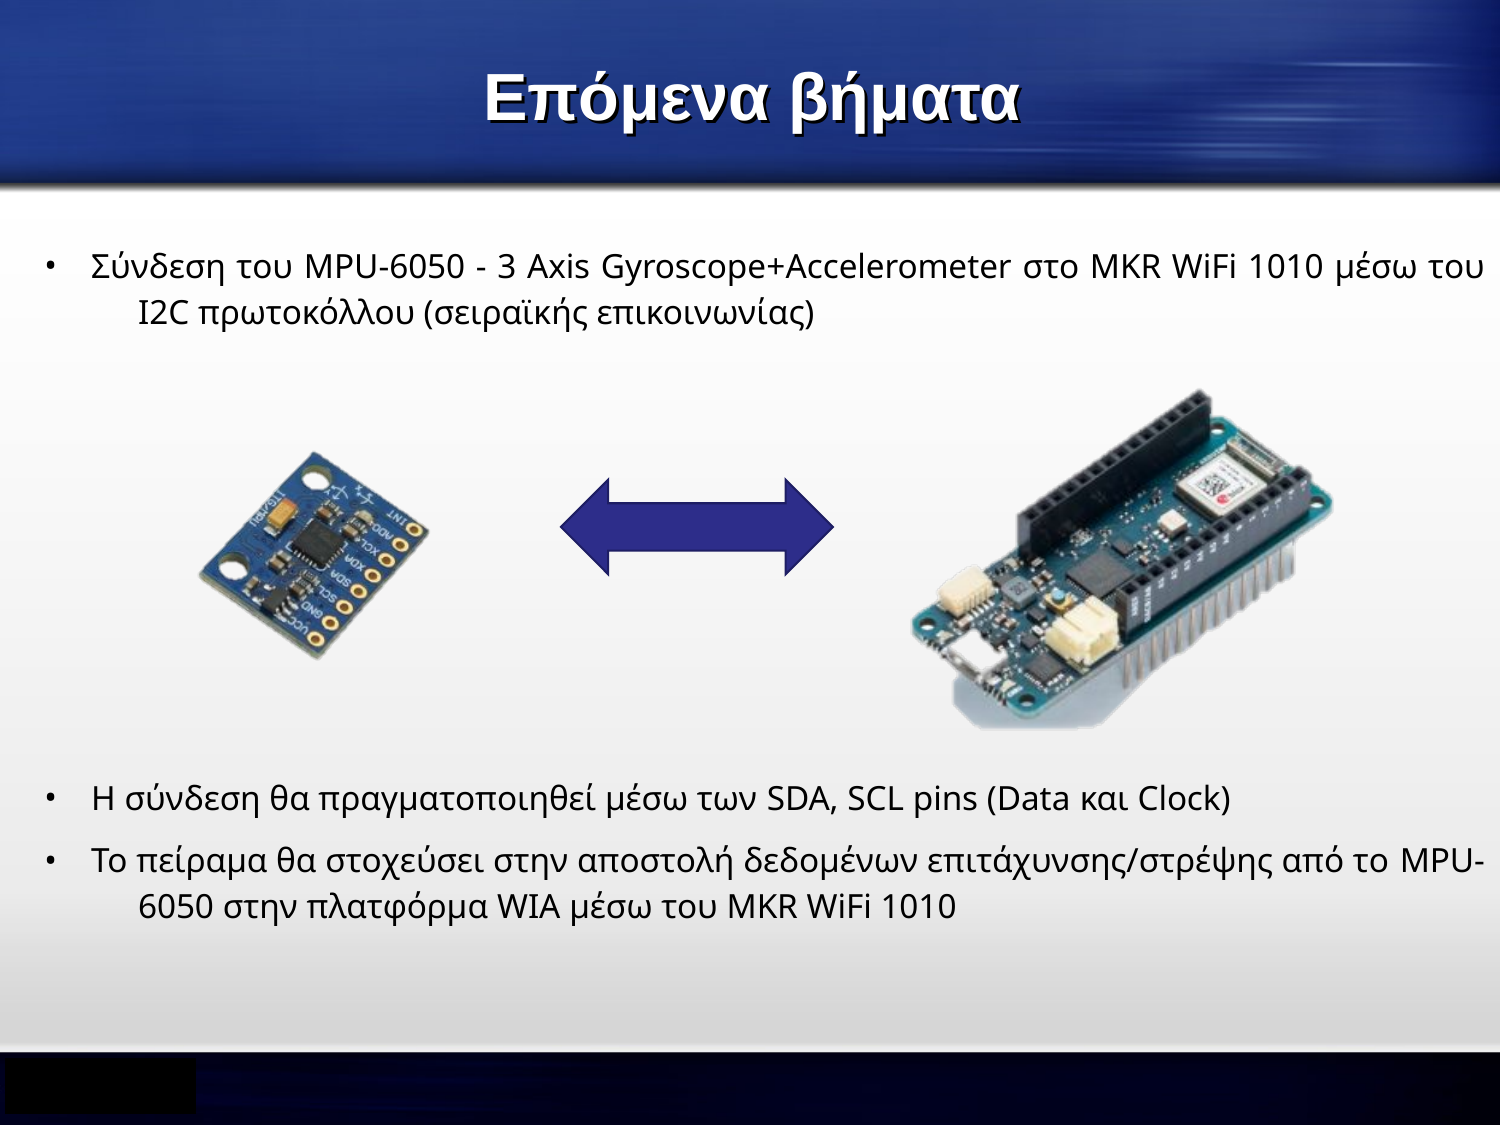

# Επόμενα βήματα
Σύνδεση του MPU-6050 - 3 Axis Gyroscope+Accelerometer στο MKR WiFi 1010 μέσω του I2C πρωτοκόλλου (σειραϊκής επικοινωνίας)
Η σύνδεση θα πραγματοποιηθεί μέσω των SDA, SCL pins (Data και Clock)
Το πείραμα θα στοχεύσει στην αποστολή δεδομένων επιτάχυνσης/στρέψης από το MPU-6050 στην πλατφόρμα WIA μέσω του MKR WiFi 1010